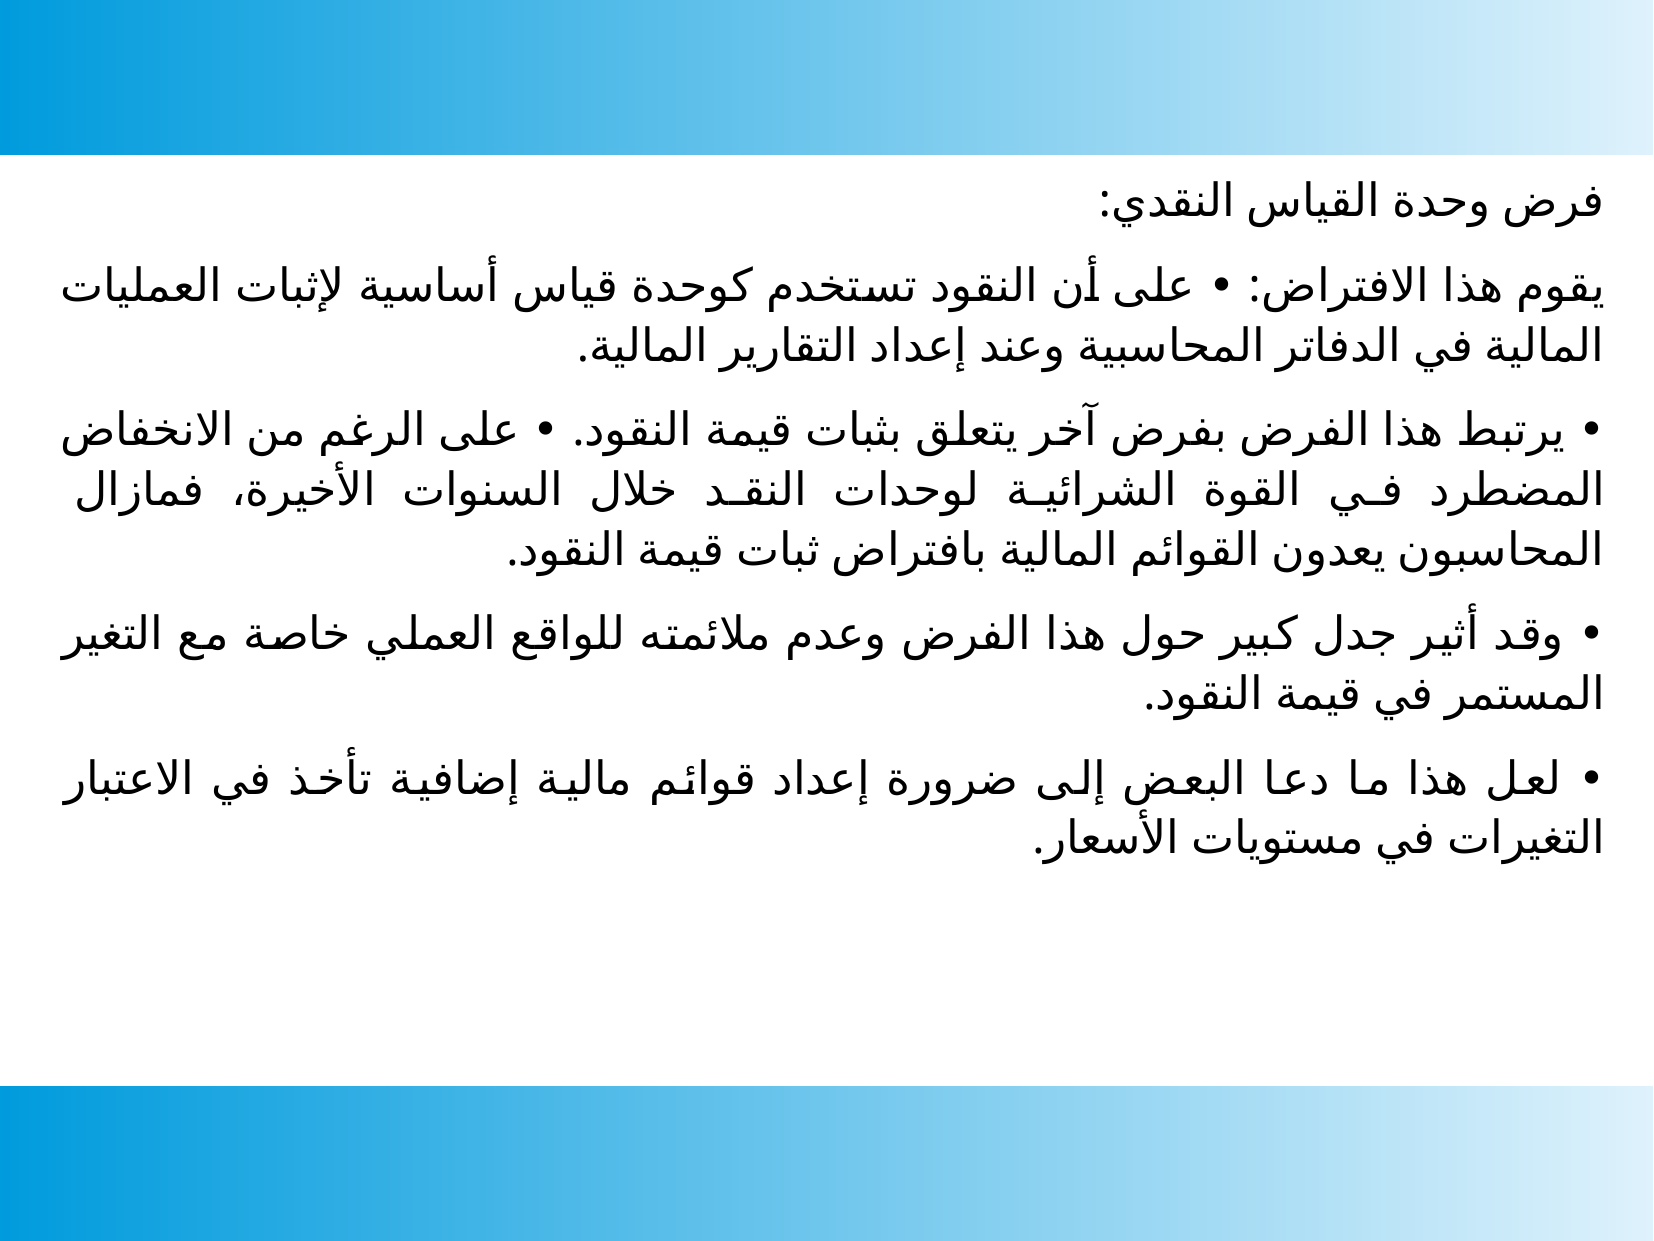

فرض وحدة القياس النقدي:
يقوم هذا الافتراض: • على أن النقود تستخدم كوحدة قياس أساسية لإثبات العمليات المالية في الدفاتر المحاسبية وعند إعداد التقارير المالية.
• يرتبط هذا الفرض بفرض آخر يتعلق بثبات قيمة النقود. • على الرغم من الانخفاض المضطرد في القوة الشرائية لوحدات النقد خلال السنوات الأخيرة، فمازال المحاسبون يعدون القوائم المالية بافتراض ثبات قيمة النقود.
• وقد أثير جدل كبير حول هذا الفرض وعدم ملائمته للواقع العملي خاصة مع التغير المستمر في قيمة النقود.
• لعل هذا ما دعا البعض إلى ضرورة إعداد قوائم مالية إضافية تأخذ في الاعتبار التغيرات في مستويات الأسعار.